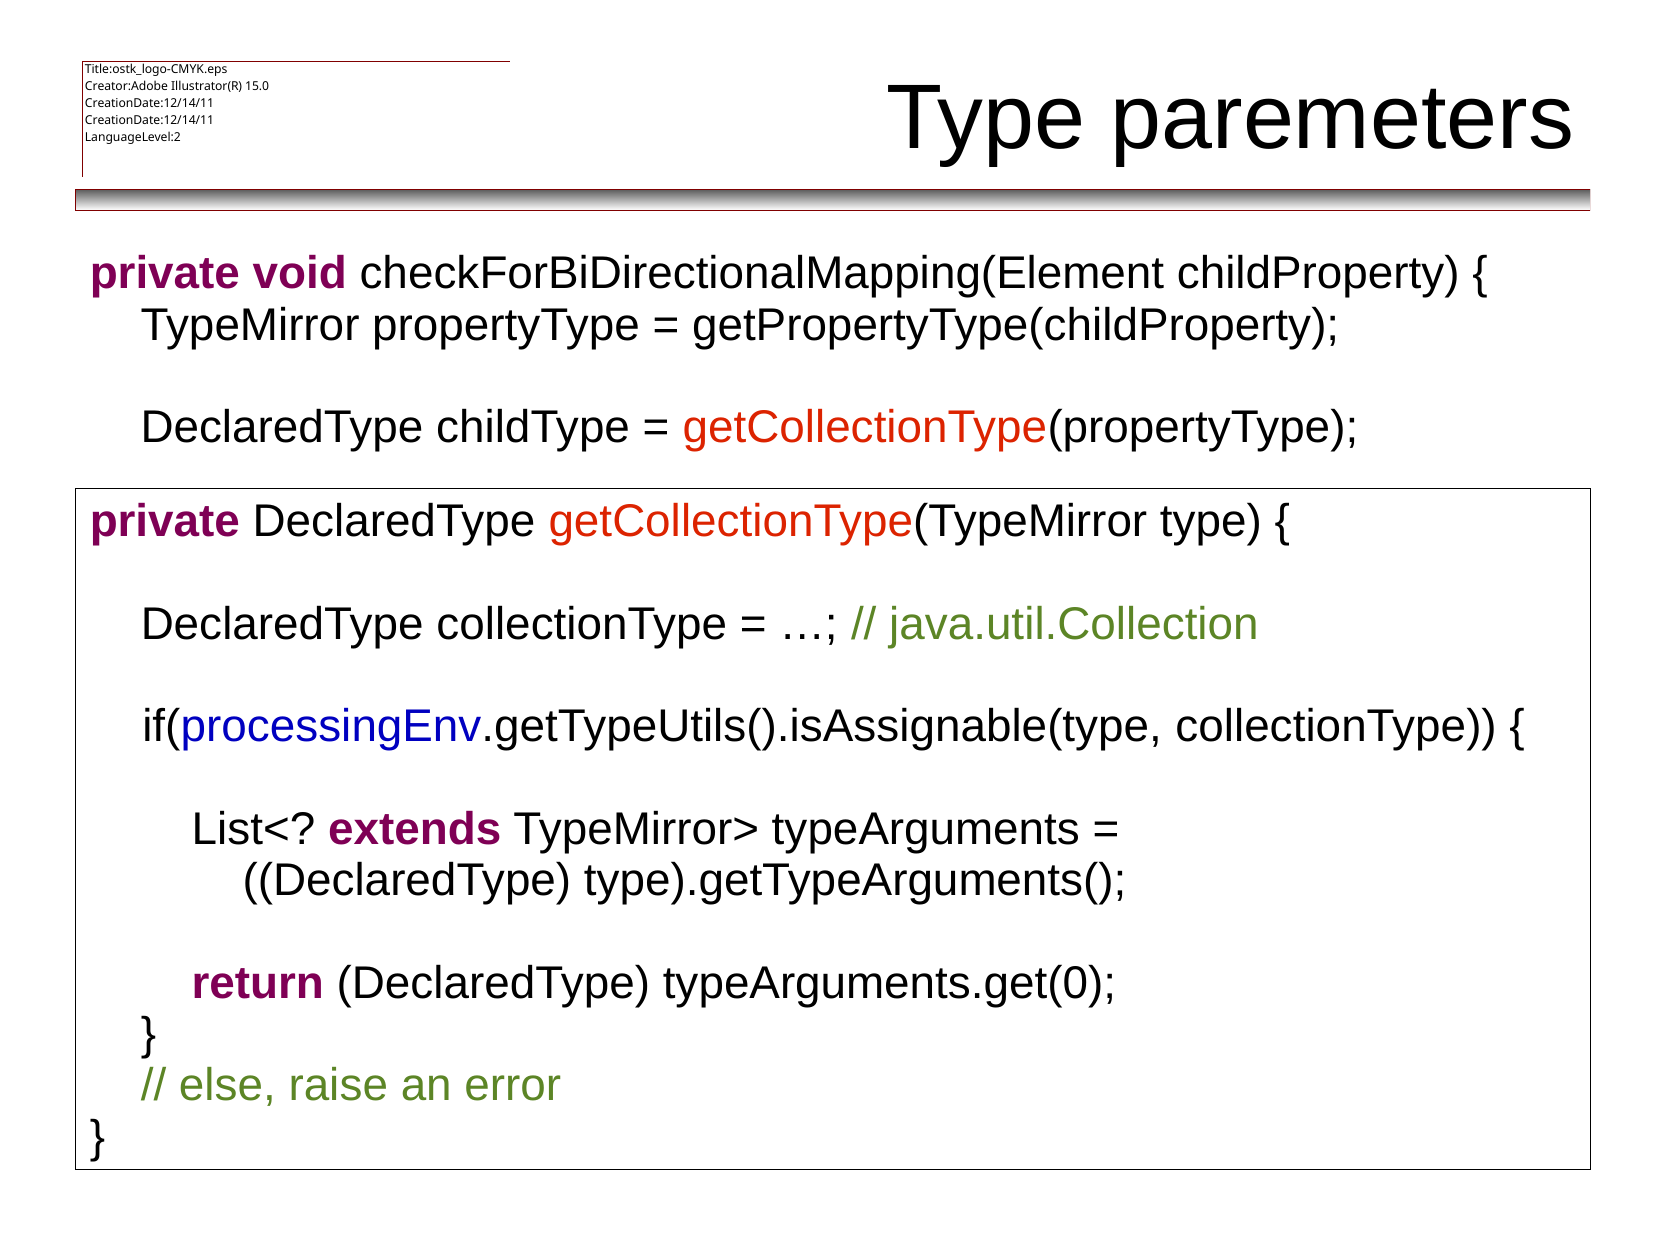

# Type paremeters
private void checkForBiDirectionalMapping(Element childProperty) {
 TypeMirror propertyType = getPropertyType(childProperty);
 DeclaredType childType = getCollectionType(propertyType);
private DeclaredType getCollectionType(TypeMirror type) {
 DeclaredType collectionType = …; // java.util.Collection
 if(processingEnv.getTypeUtils().isAssignable(type, collectionType)) {
 List<? extends TypeMirror> typeArguments =
 ((DeclaredType) type).getTypeArguments();
 return (DeclaredType) typeArguments.get(0);
 }
 // else, raise an error
}